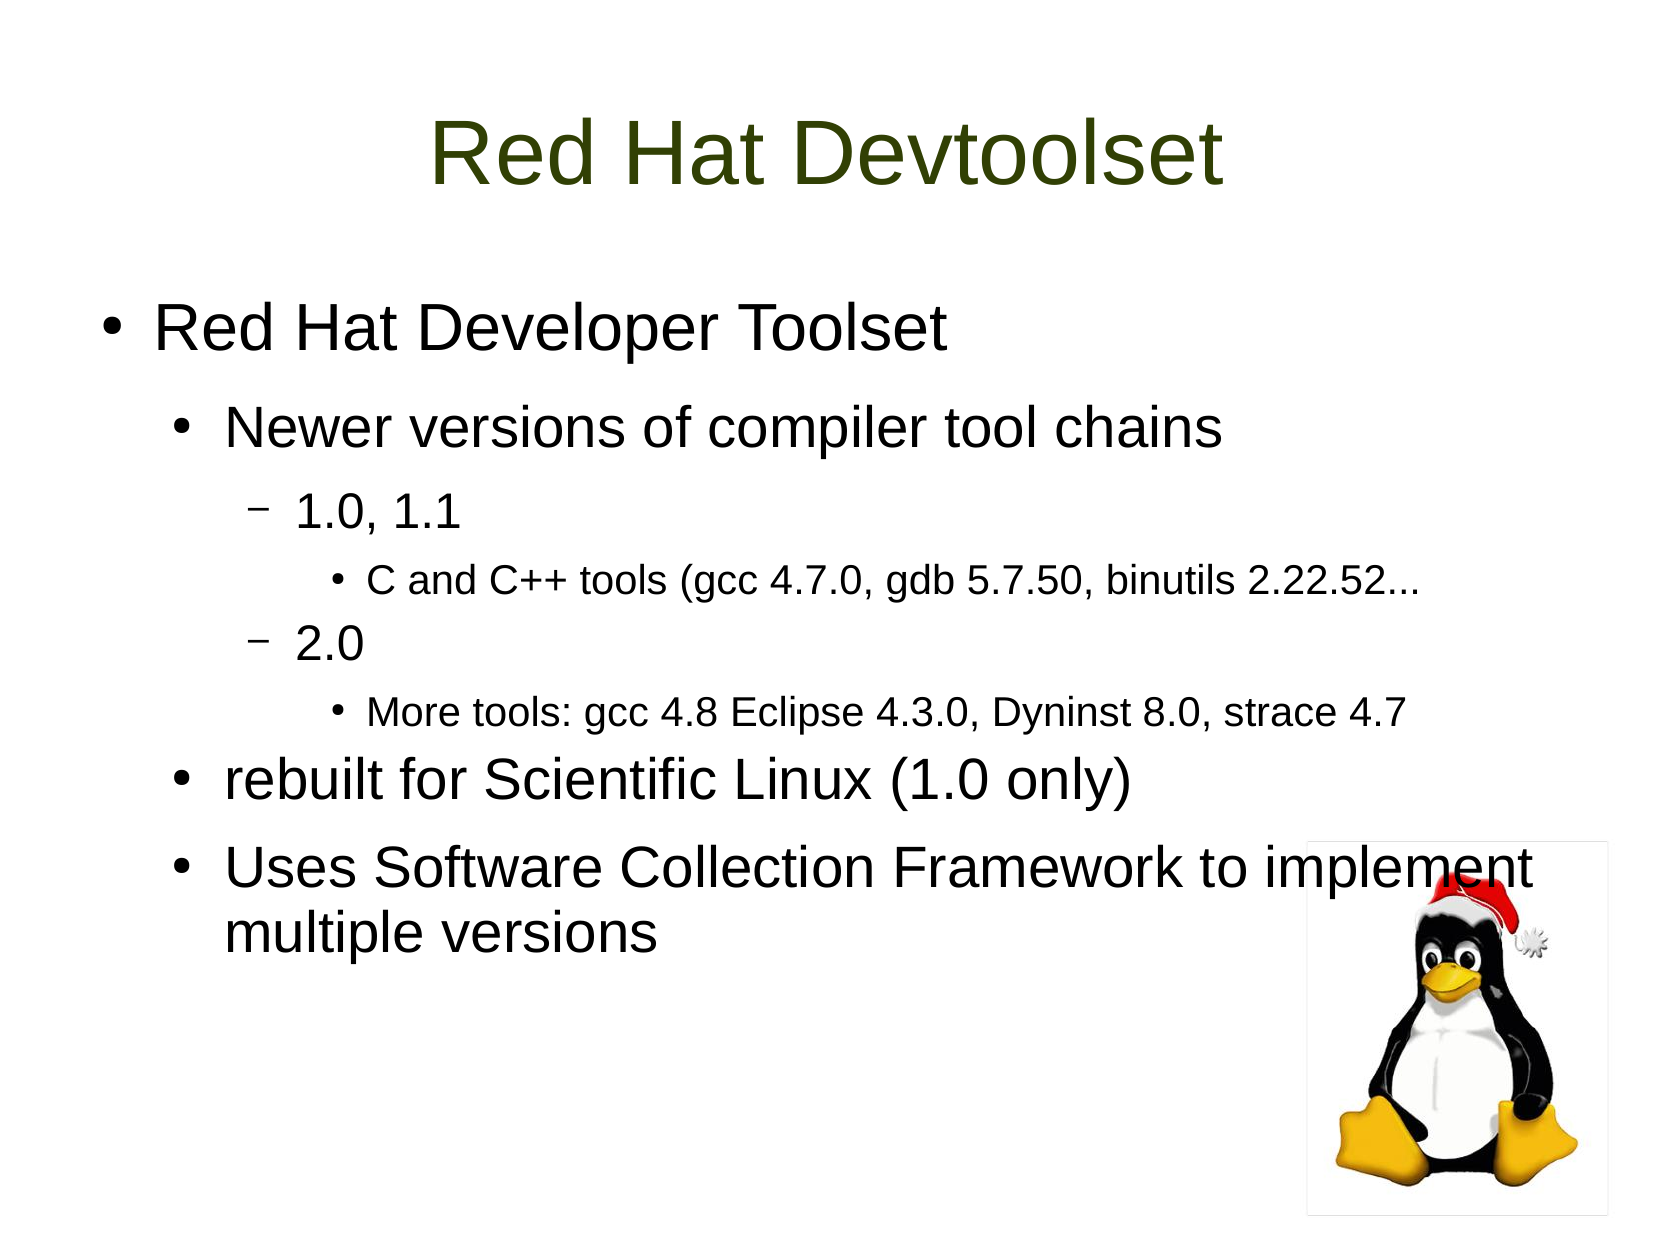

# Red Hat Devtoolset
Red Hat Developer Toolset
Newer versions of compiler tool chains
1.0, 1.1
C and C++ tools (gcc 4.7.0, gdb 5.7.50, binutils 2.22.52...
2.0
More tools: gcc 4.8 Eclipse 4.3.0, Dyninst 8.0, strace 4.7
rebuilt for Scientific Linux (1.0 only)
Uses Software Collection Framework to implement multiple versions